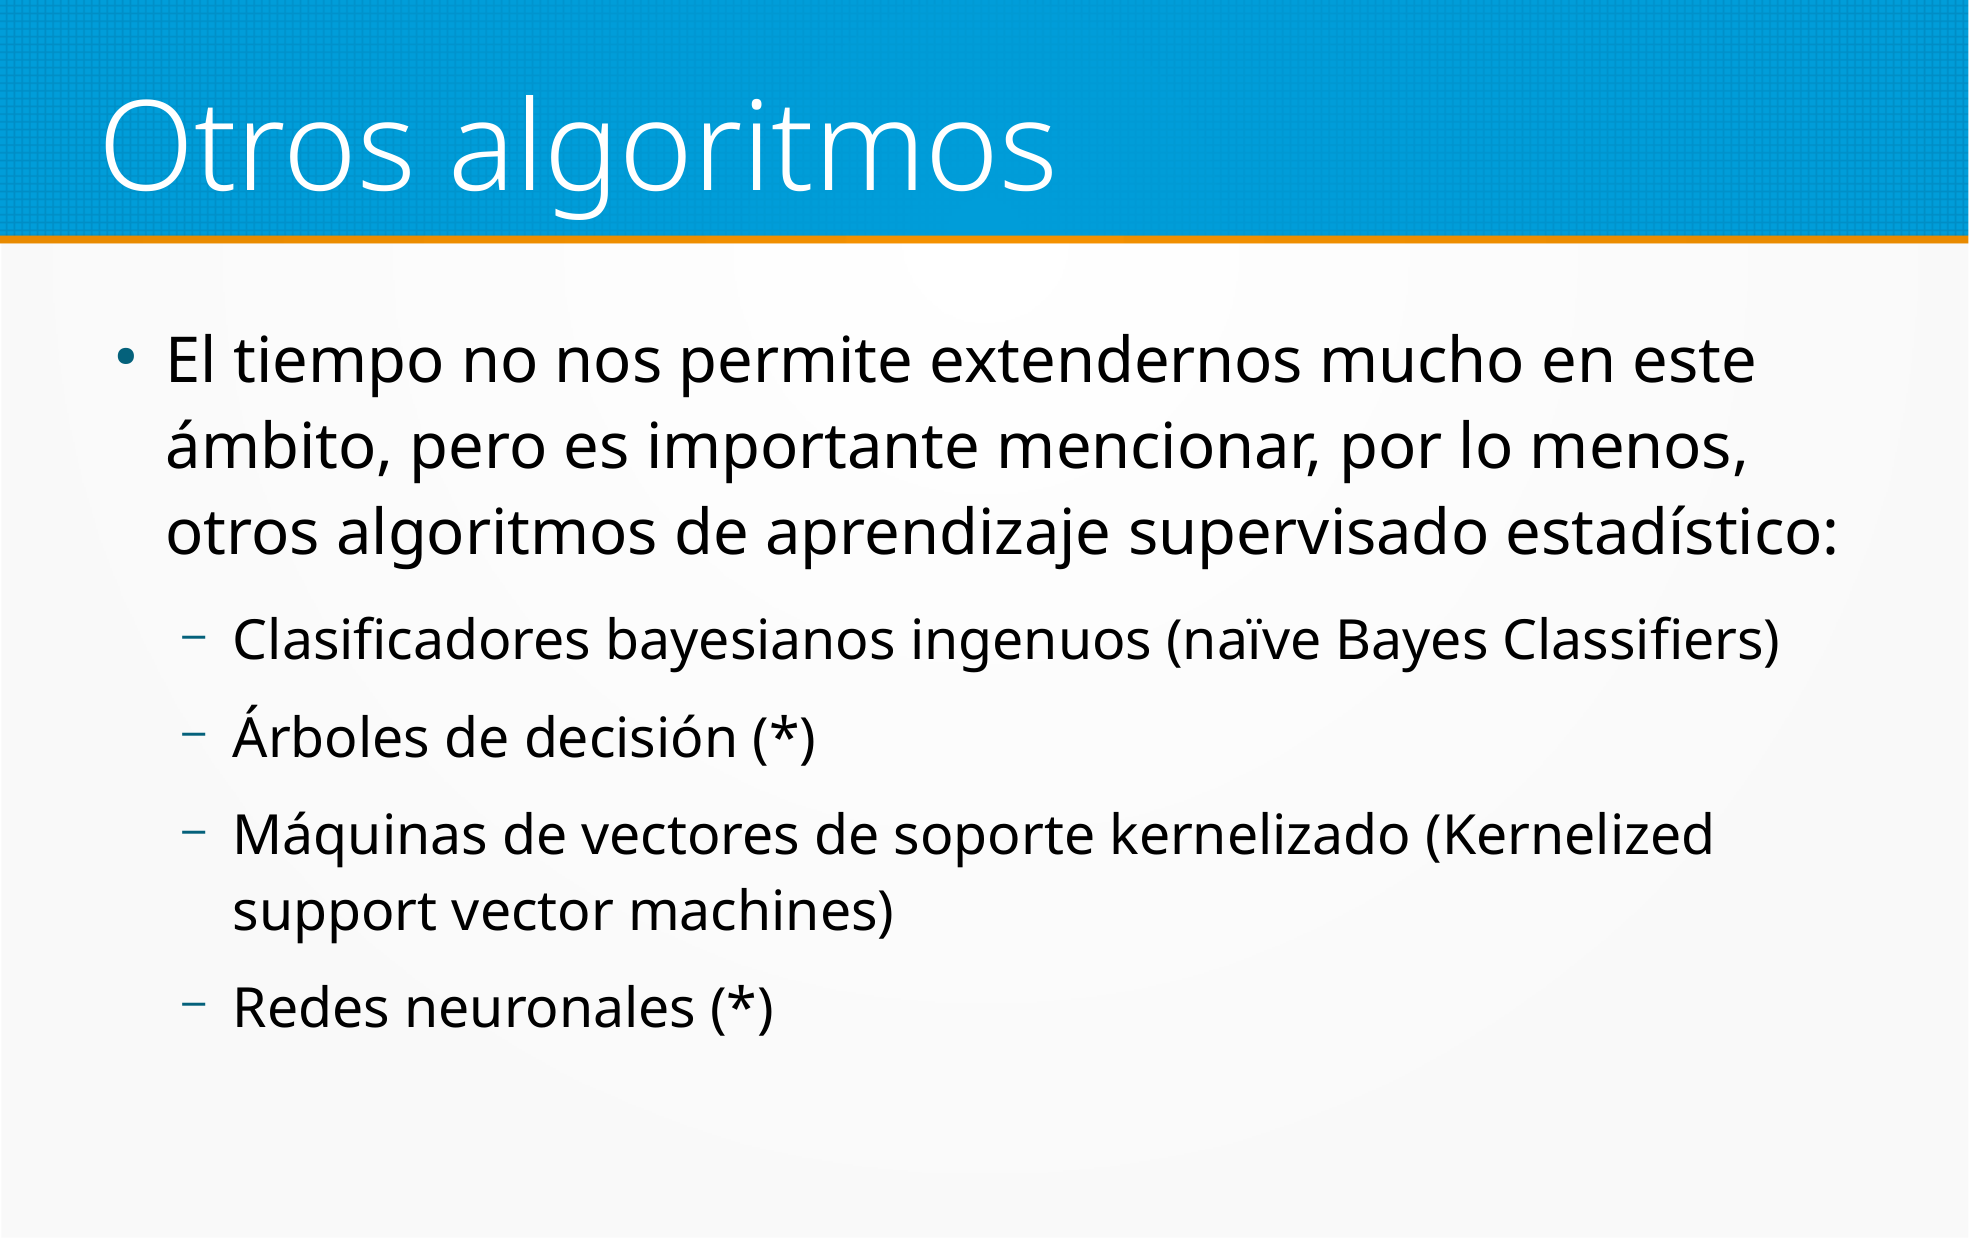

# Otros algoritmos
El tiempo no nos permite extendernos mucho en este ámbito, pero es importante mencionar, por lo menos, otros algoritmos de aprendizaje supervisado estadístico:
Clasificadores bayesianos ingenuos (naïve Bayes Classifiers)
Árboles de decisión (*)
Máquinas de vectores de soporte kernelizado (Kernelized support vector machines)
Redes neuronales (*)